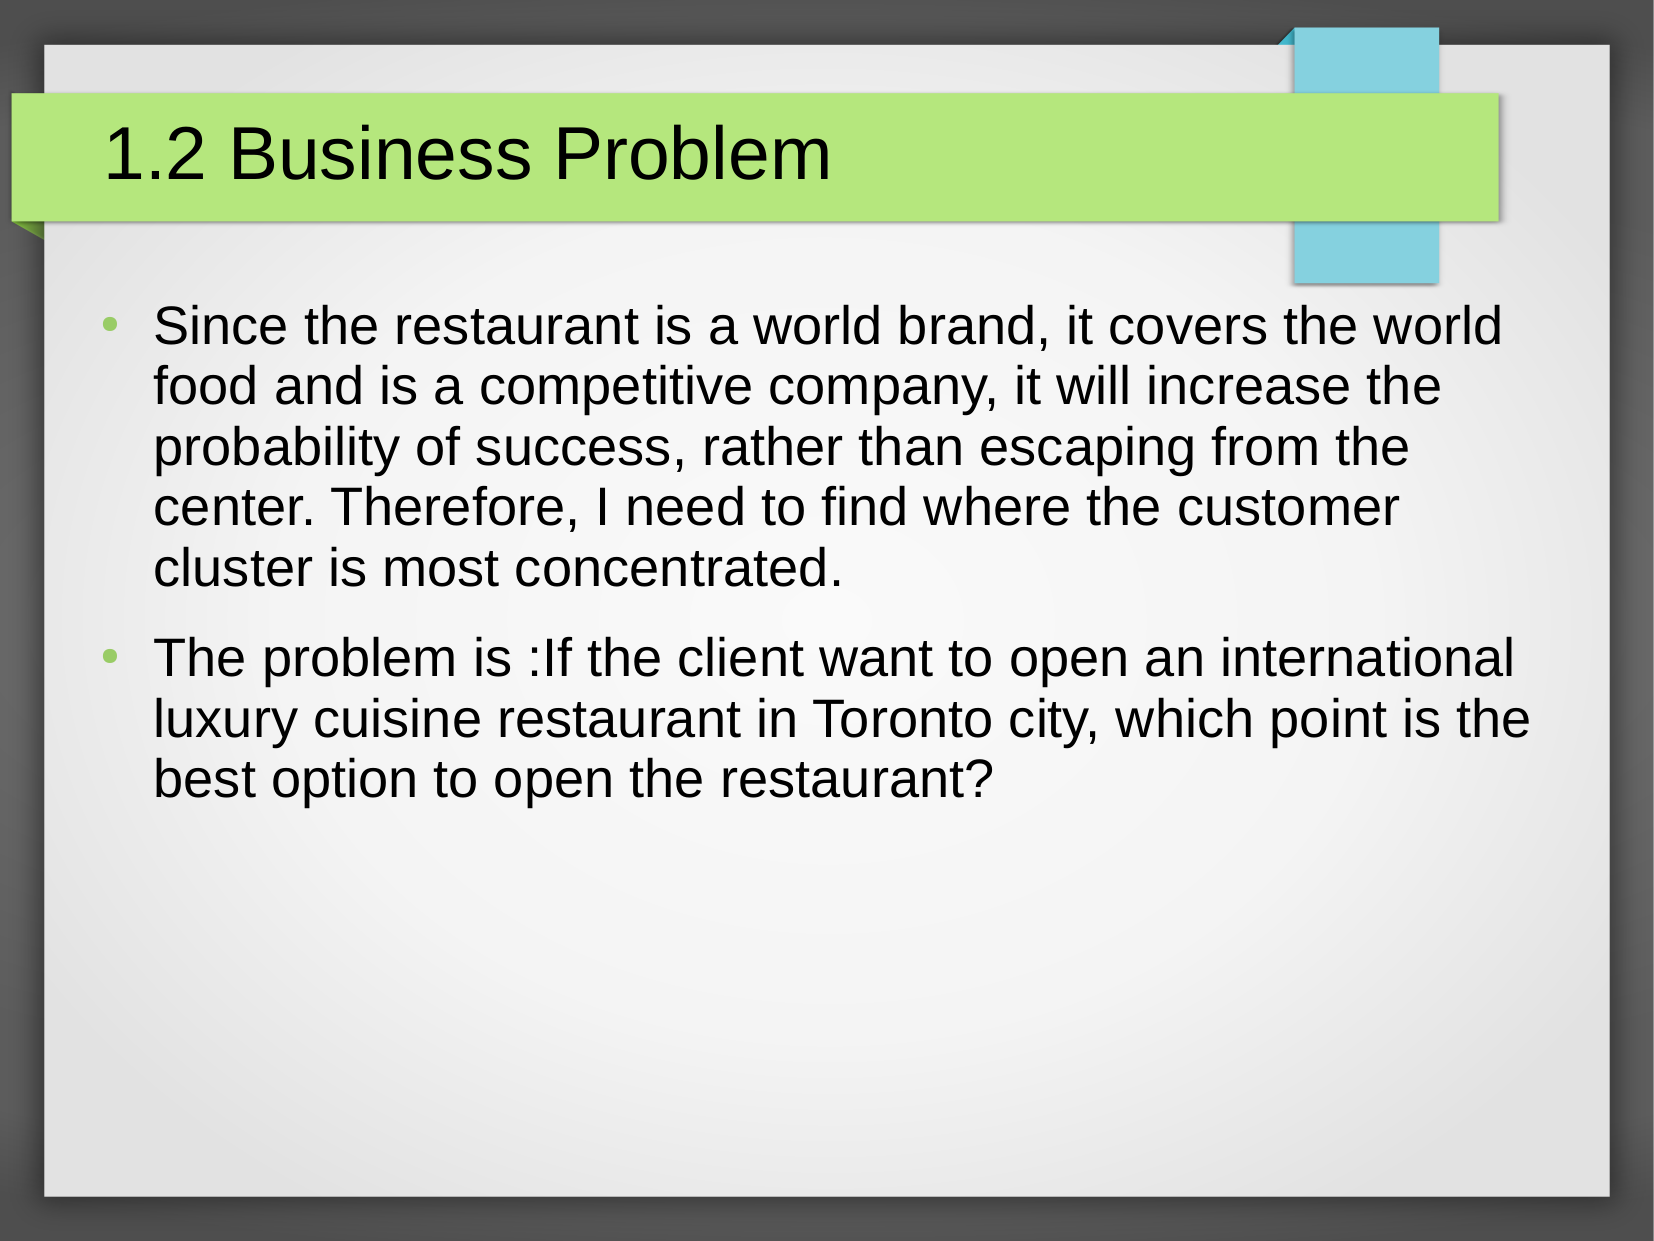

# 1.2 Business Problem
Since the restaurant is a world brand, it covers the world food and is a competitive company, it will increase the probability of success, rather than escaping from the center. Therefore, I need to find where the customer cluster is most concentrated.
The problem is :If the client want to open an international luxury cuisine restaurant in Toronto city, which point is the best option to open the restaurant?